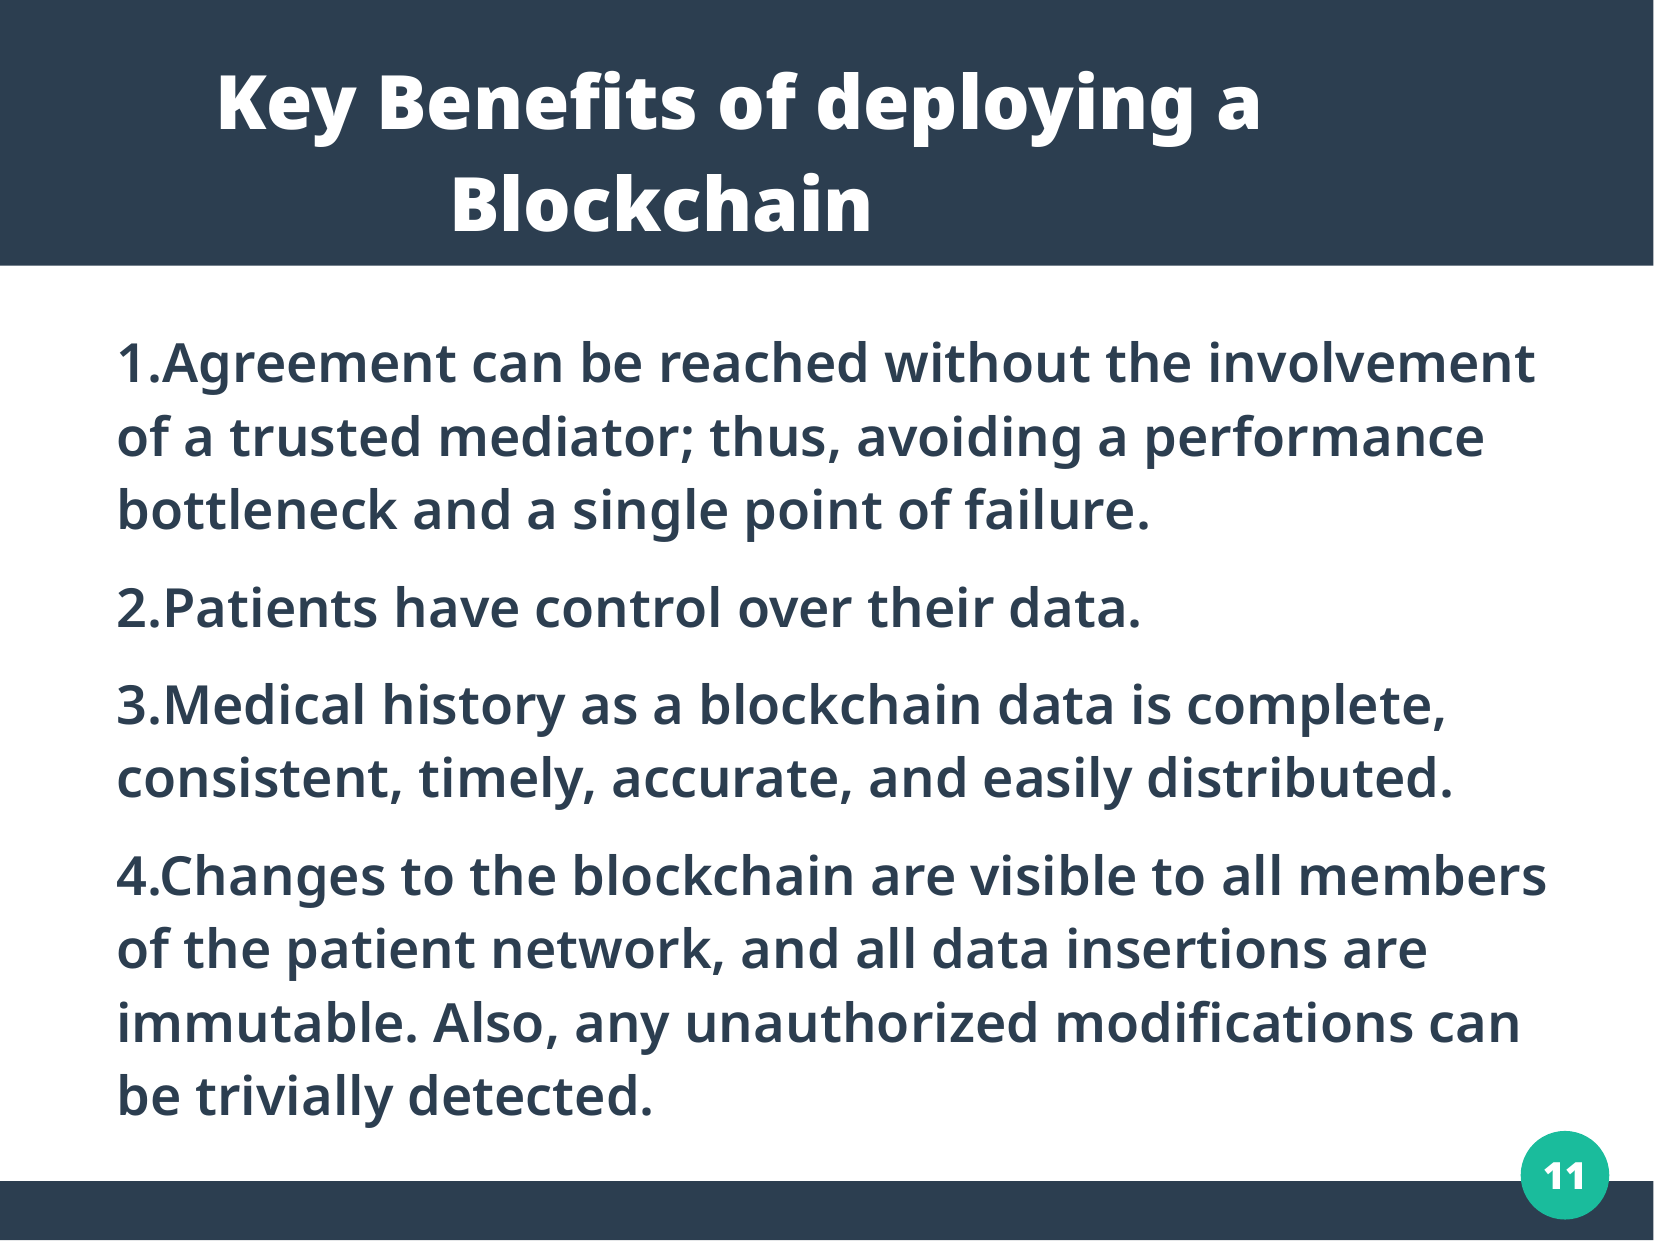

# Key Benefits of deploying a Blockchain
1.Agreement can be reached without the involvement of a trusted mediator; thus, avoiding a performance bottleneck and a single point of failure.
2.Patients have control over their data.
3.Medical history as a blockchain data is complete, consistent, timely, accurate, and easily distributed.
4.Changes to the blockchain are visible to all members of the patient network, and all data insertions are immutable. Also, any unauthorized modifications can be trivially detected.
11